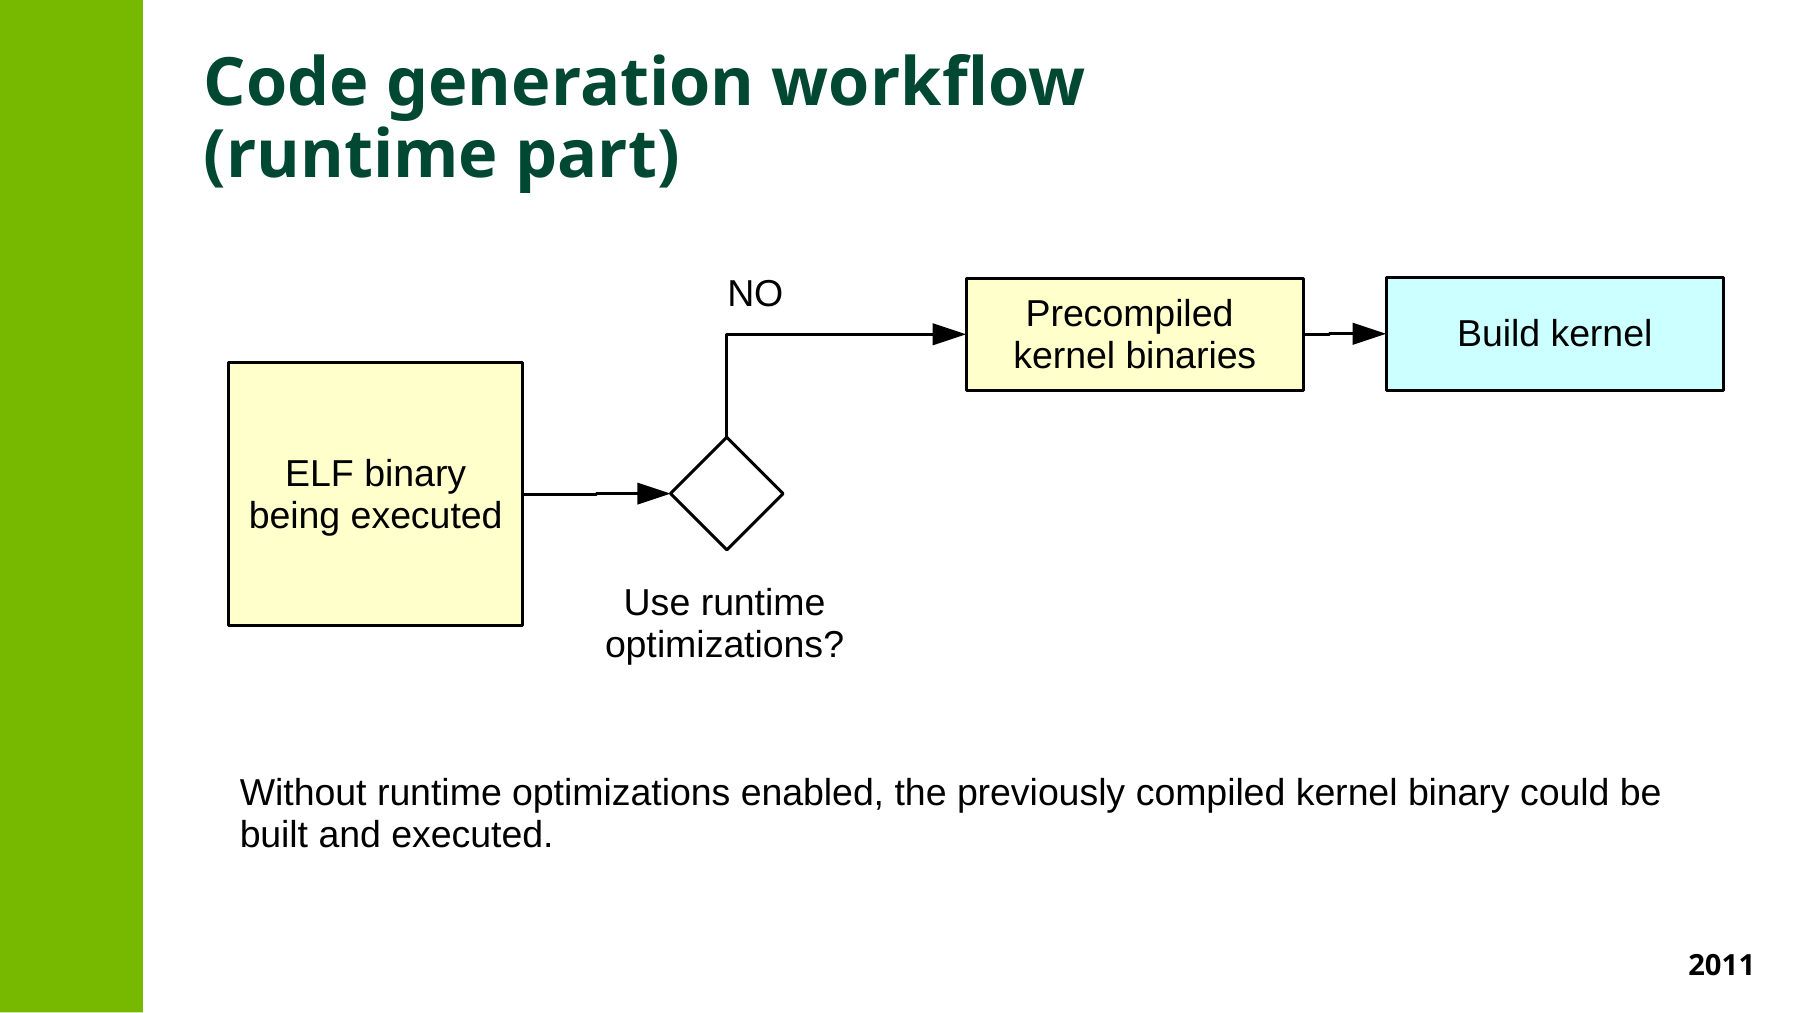

# Code generation workflow (runtime part)
NO
Build kernel
Precompiled
kernel binaries
ELF binary
being executed
Use runtime
optimizations?
Without runtime optimizations enabled, the previously compiled kernel binary could be built and executed.